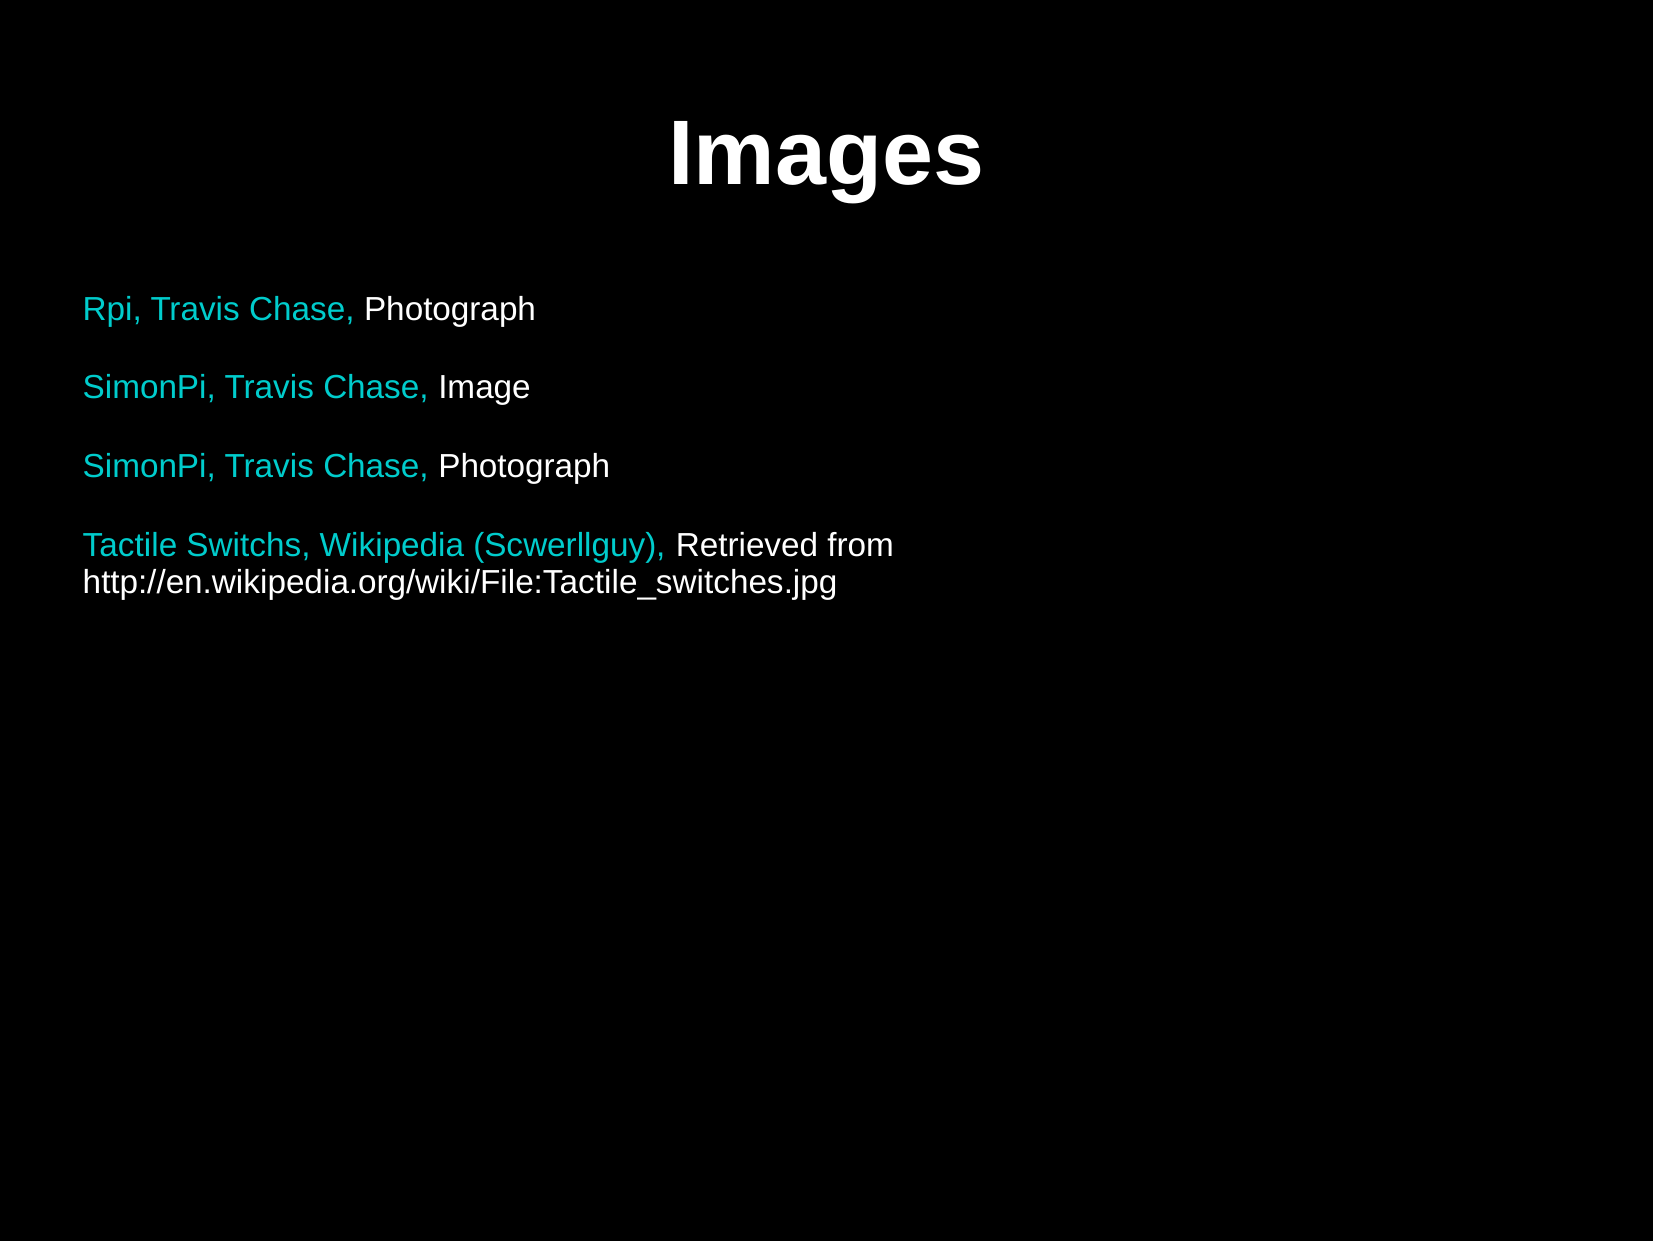

# Images
Rpi, Travis Chase, Photograph
SimonPi, Travis Chase, Image
SimonPi, Travis Chase, Photograph
Tactile Switchs, Wikipedia (Scwerllguy), Retrieved from http://en.wikipedia.org/wiki/File:Tactile_switches.jpg